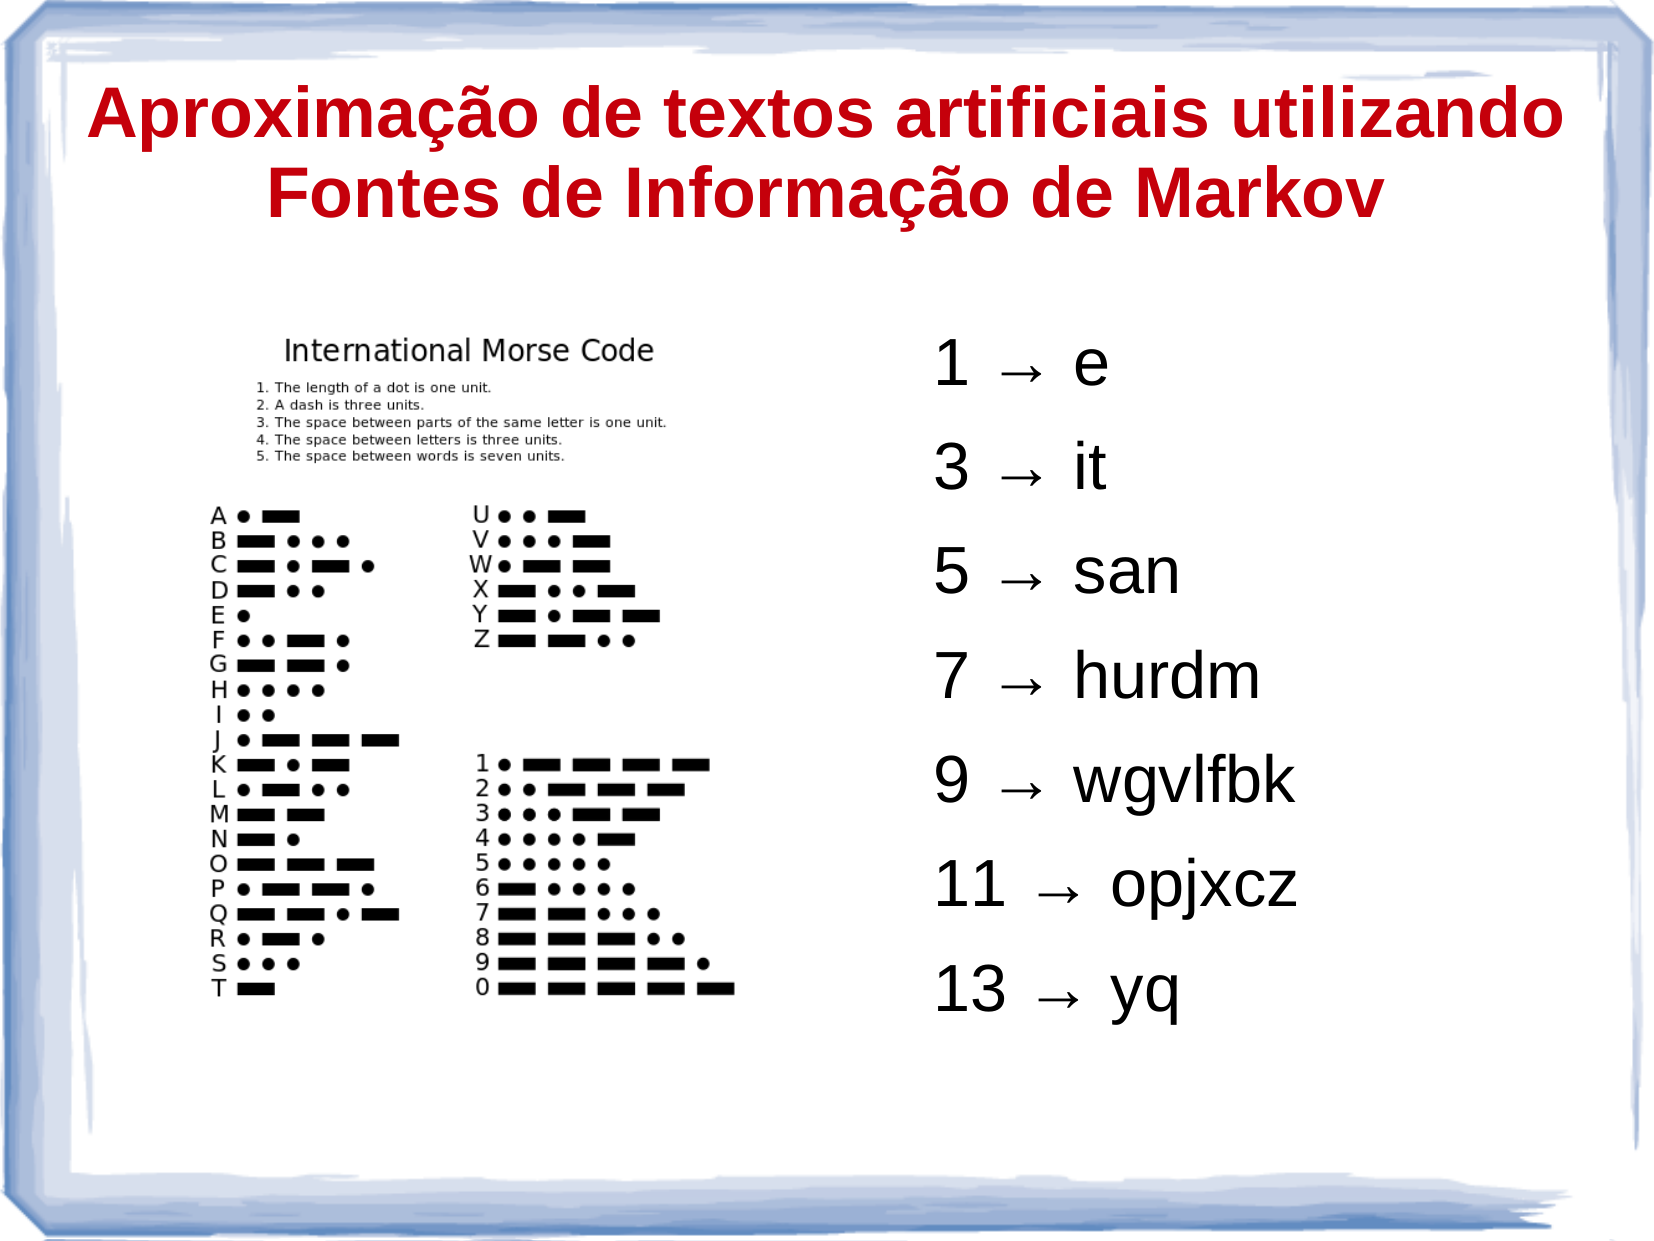

# Aproximação de textos artificiais utilizando Fontes de Informação de Markov
1 → e
3 → it
5 → san
7 → hurdm
9 → wgvlfbk
11 → opjxcz
13 → yq